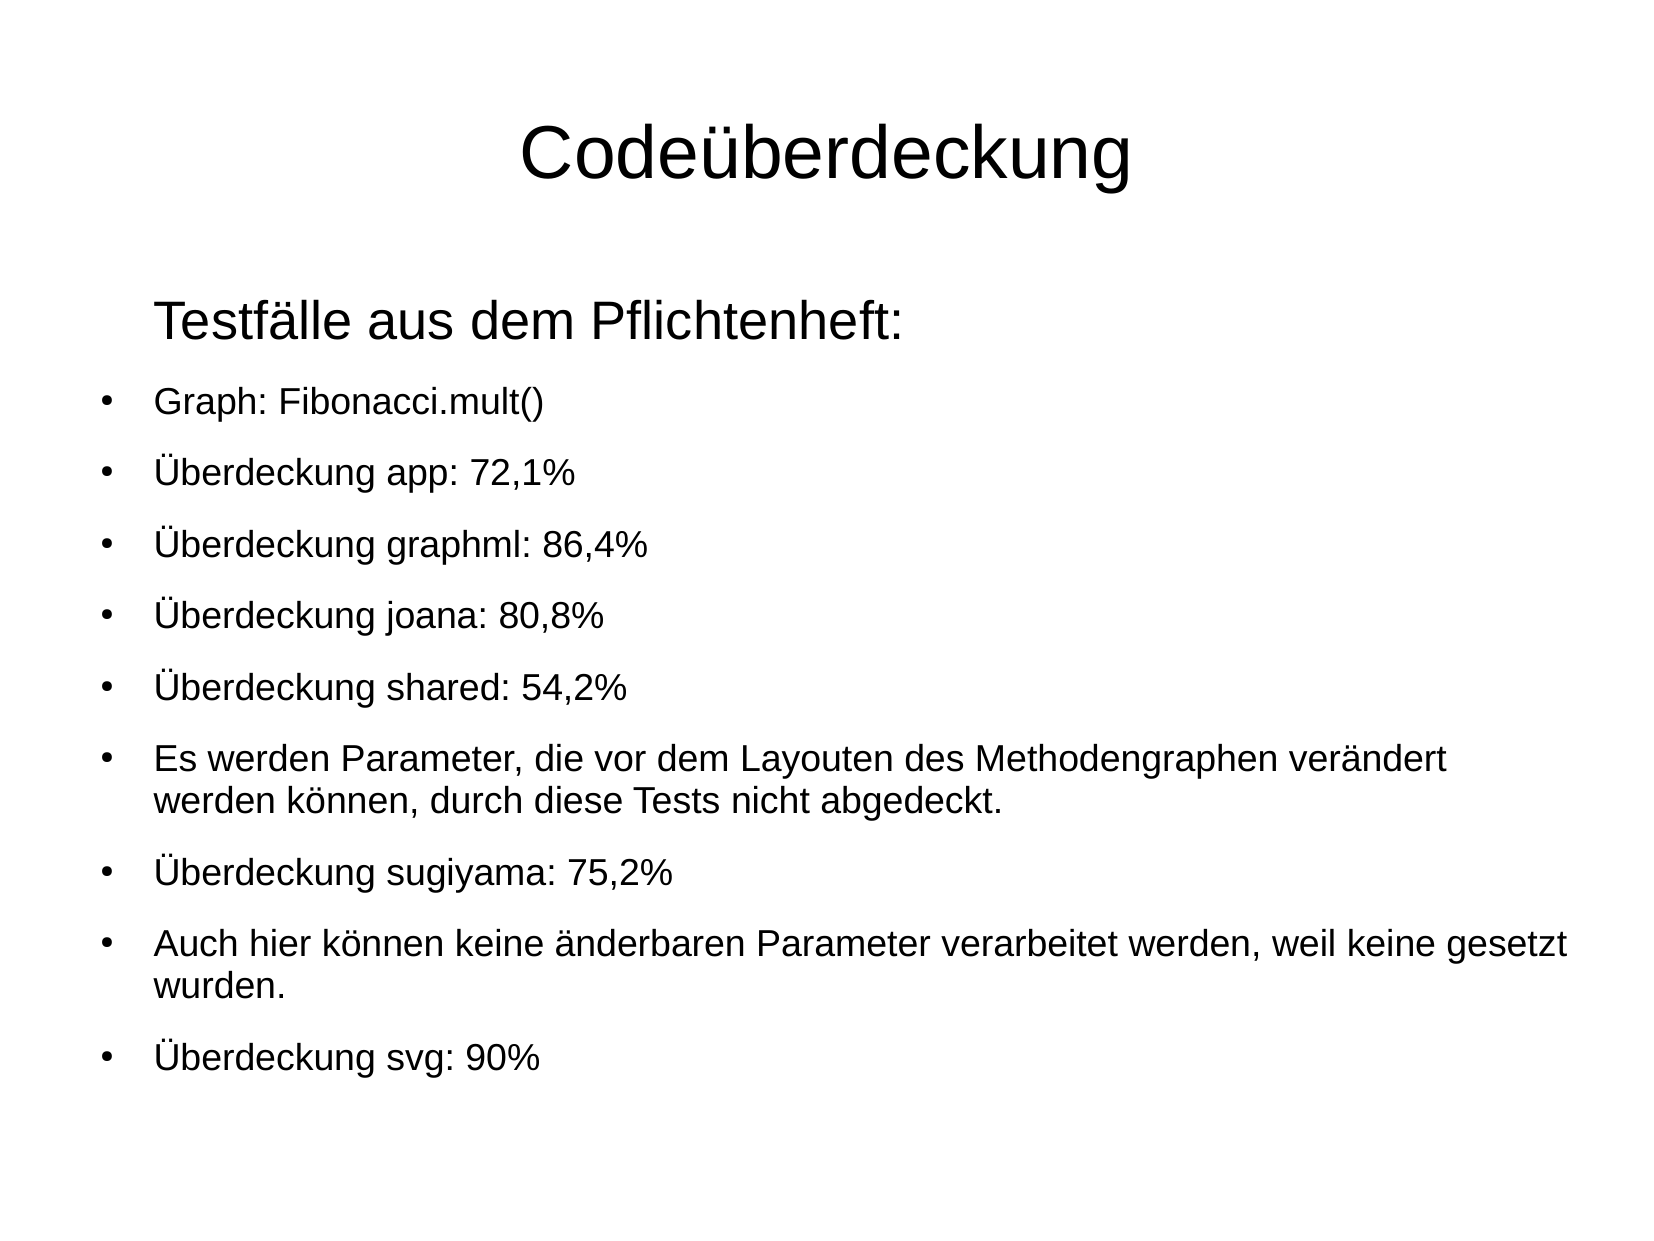

# Codeüberdeckung
Testfälle aus dem Pflichtenheft:
Graph: Fibonacci.mult()
Überdeckung app: 72,1%
Überdeckung graphml: 86,4%
Überdeckung joana: 80,8%
Überdeckung shared: 54,2%
Es werden Parameter, die vor dem Layouten des Methodengraphen verändert werden können, durch diese Tests nicht abgedeckt.
Überdeckung sugiyama: 75,2%
Auch hier können keine änderbaren Parameter verarbeitet werden, weil keine gesetzt wurden.
Überdeckung svg: 90%